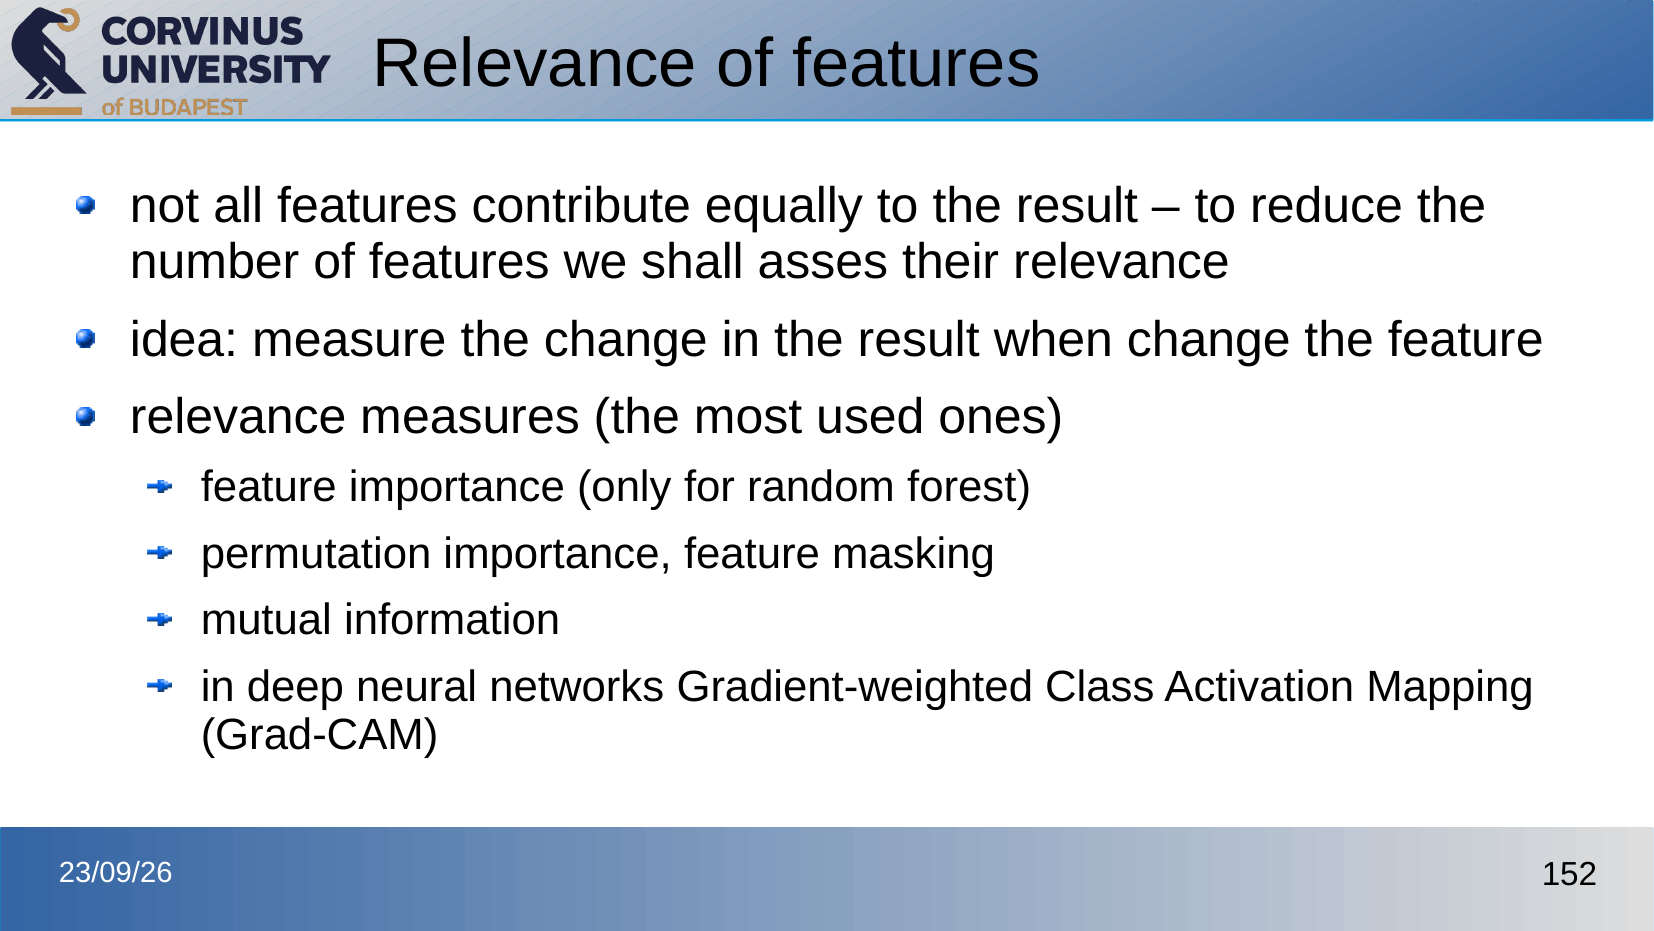

# Relevance of features
not all features contribute equally to the result – to reduce the number of features we shall asses their relevance
idea: measure the change in the result when change the feature
relevance measures (the most used ones)
feature importance (only for random forest)
permutation importance, feature masking
mutual information
in deep neural networks Gradient-weighted Class Activation Mapping (Grad-CAM)